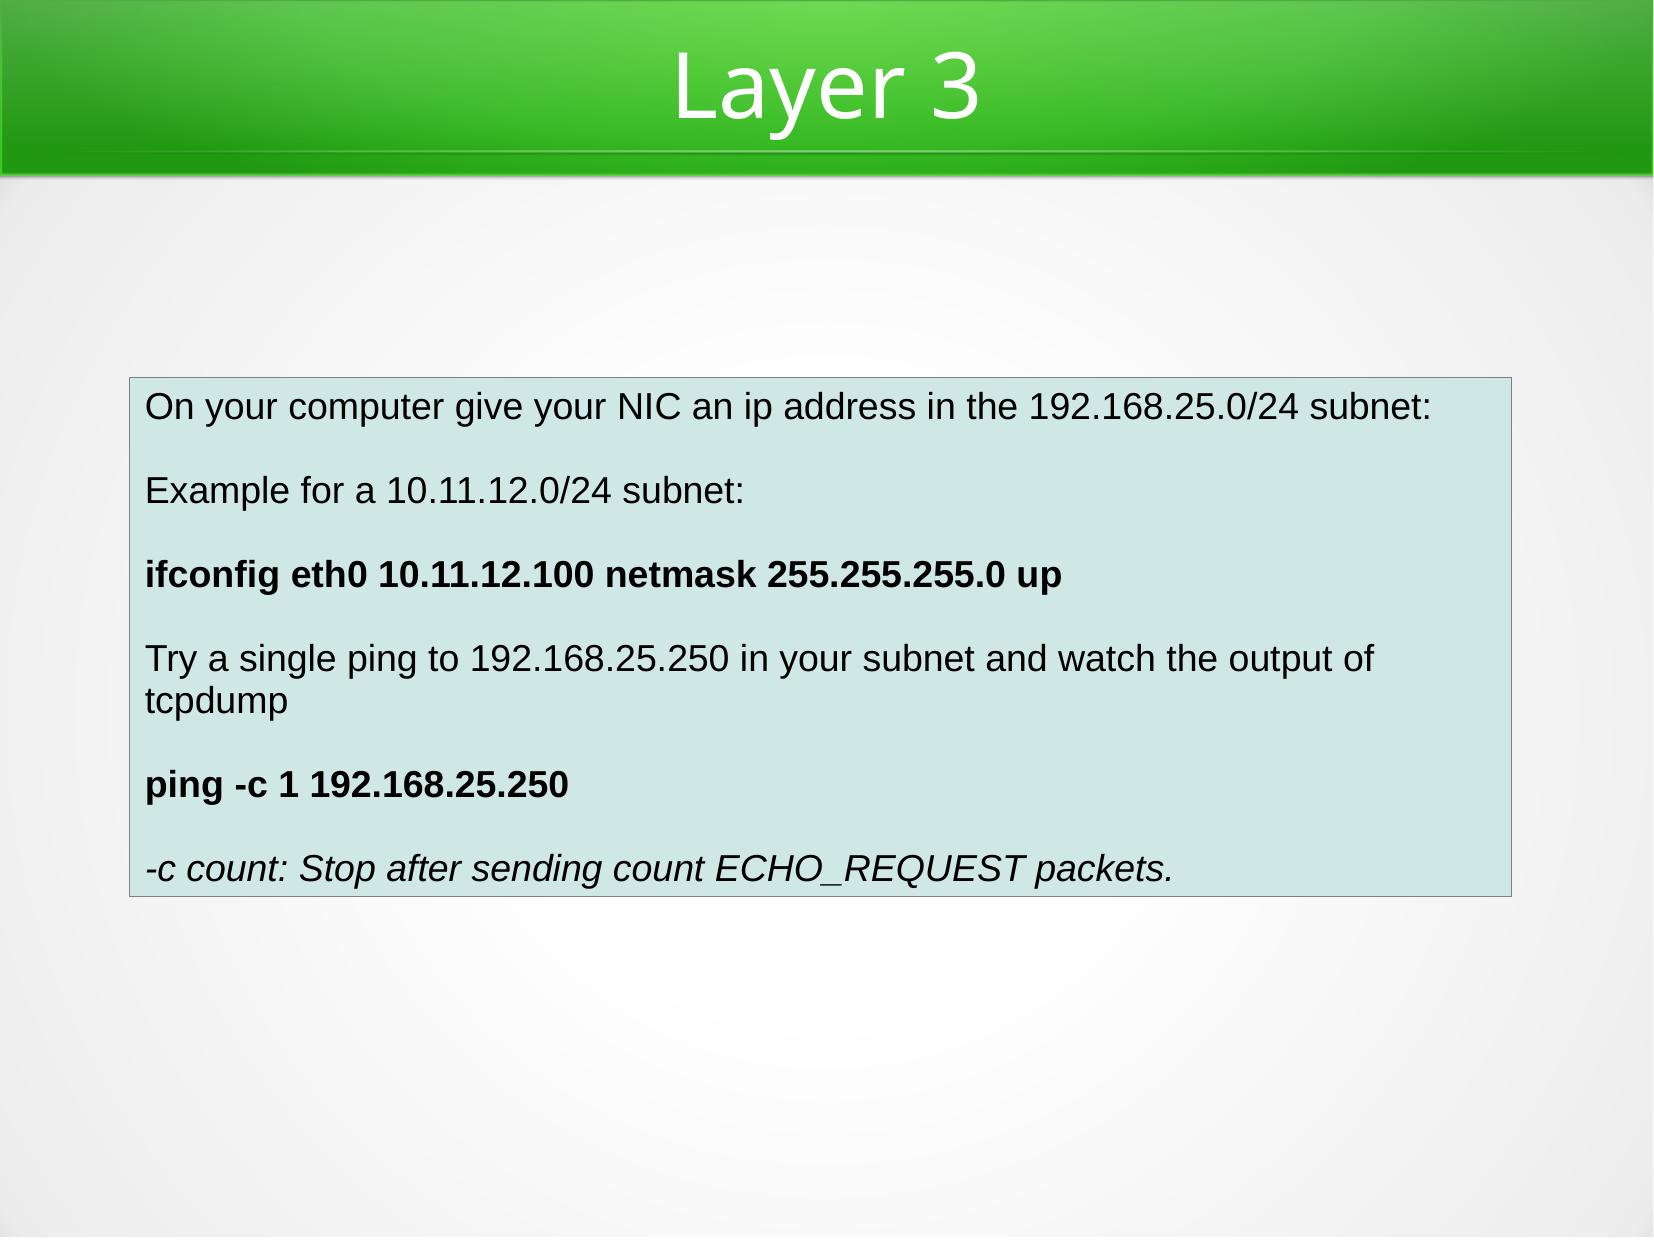

# Layer 3
On your computer give your NIC an ip address in the 192.168.25.0/24 subnet:
Example for a 10.11.12.0/24 subnet:
ifconfig eth0 10.11.12.100 netmask 255.255.255.0 up
Try a single ping to 192.168.25.250 in your subnet and watch the output of tcpdump
ping -c 1 192.168.25.250
-c count: Stop after sending count ECHO_REQUEST packets.